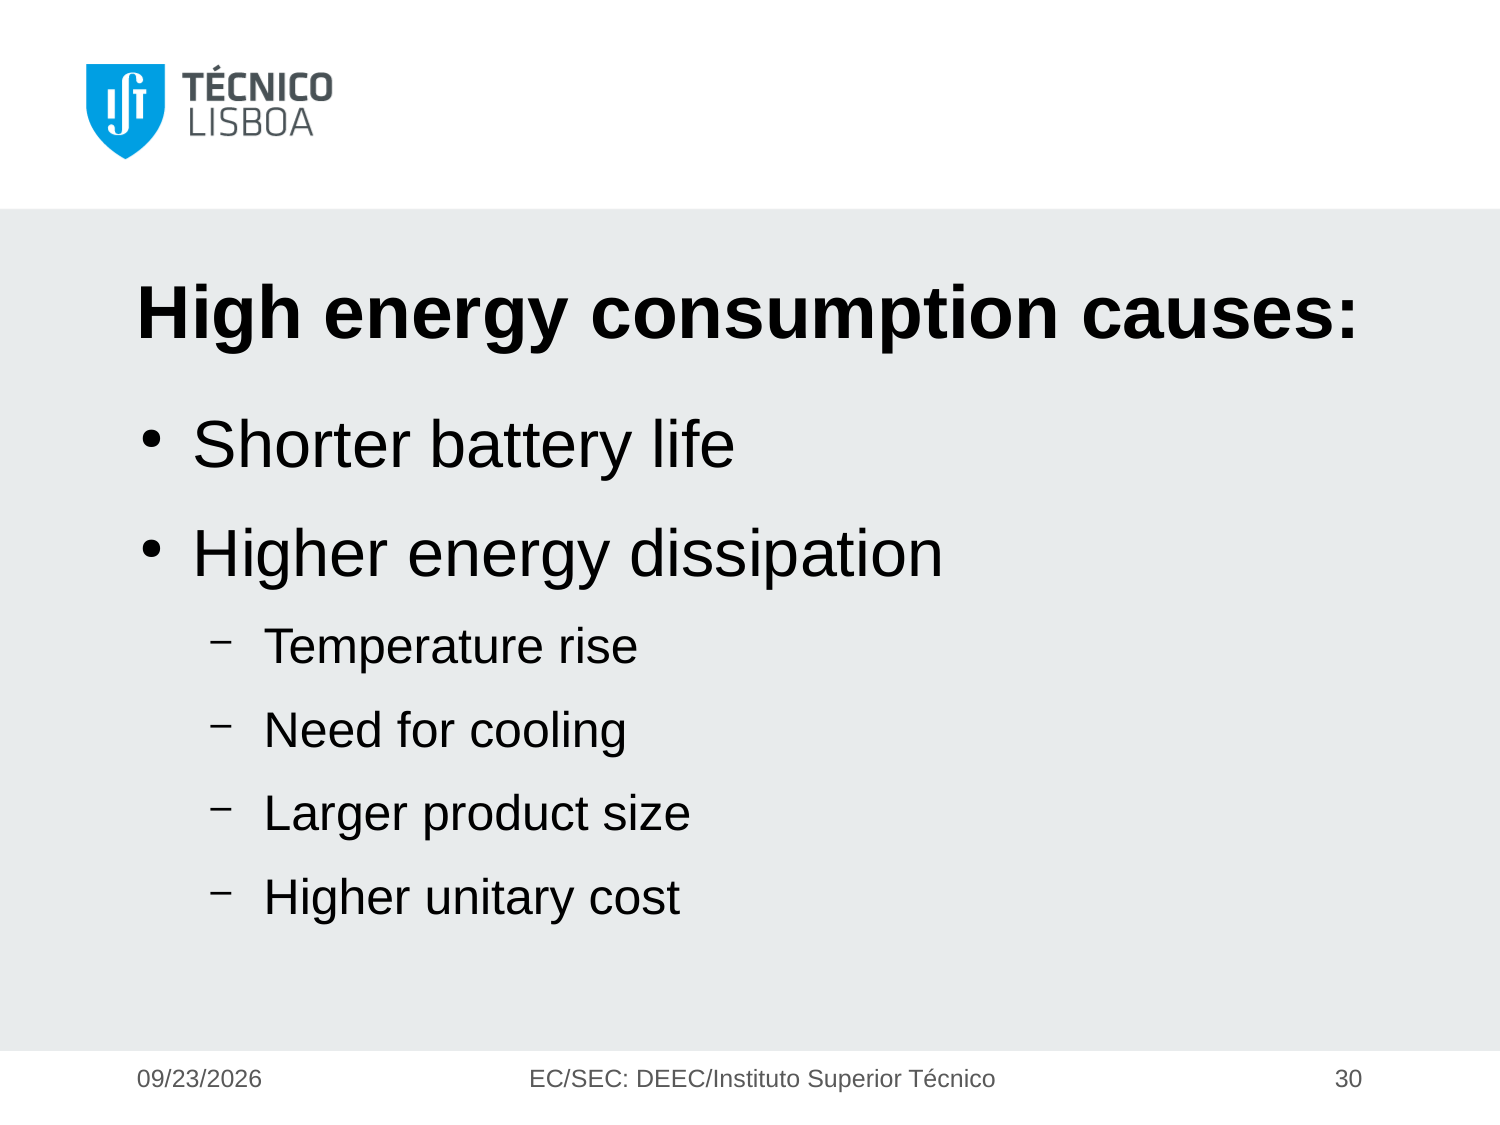

# High energy consumption causes:
Shorter battery life
Higher energy dissipation
Temperature rise
Need for cooling
Larger product size
Higher unitary cost
EC/SEC: DEEC/Instituto Superior Técnico